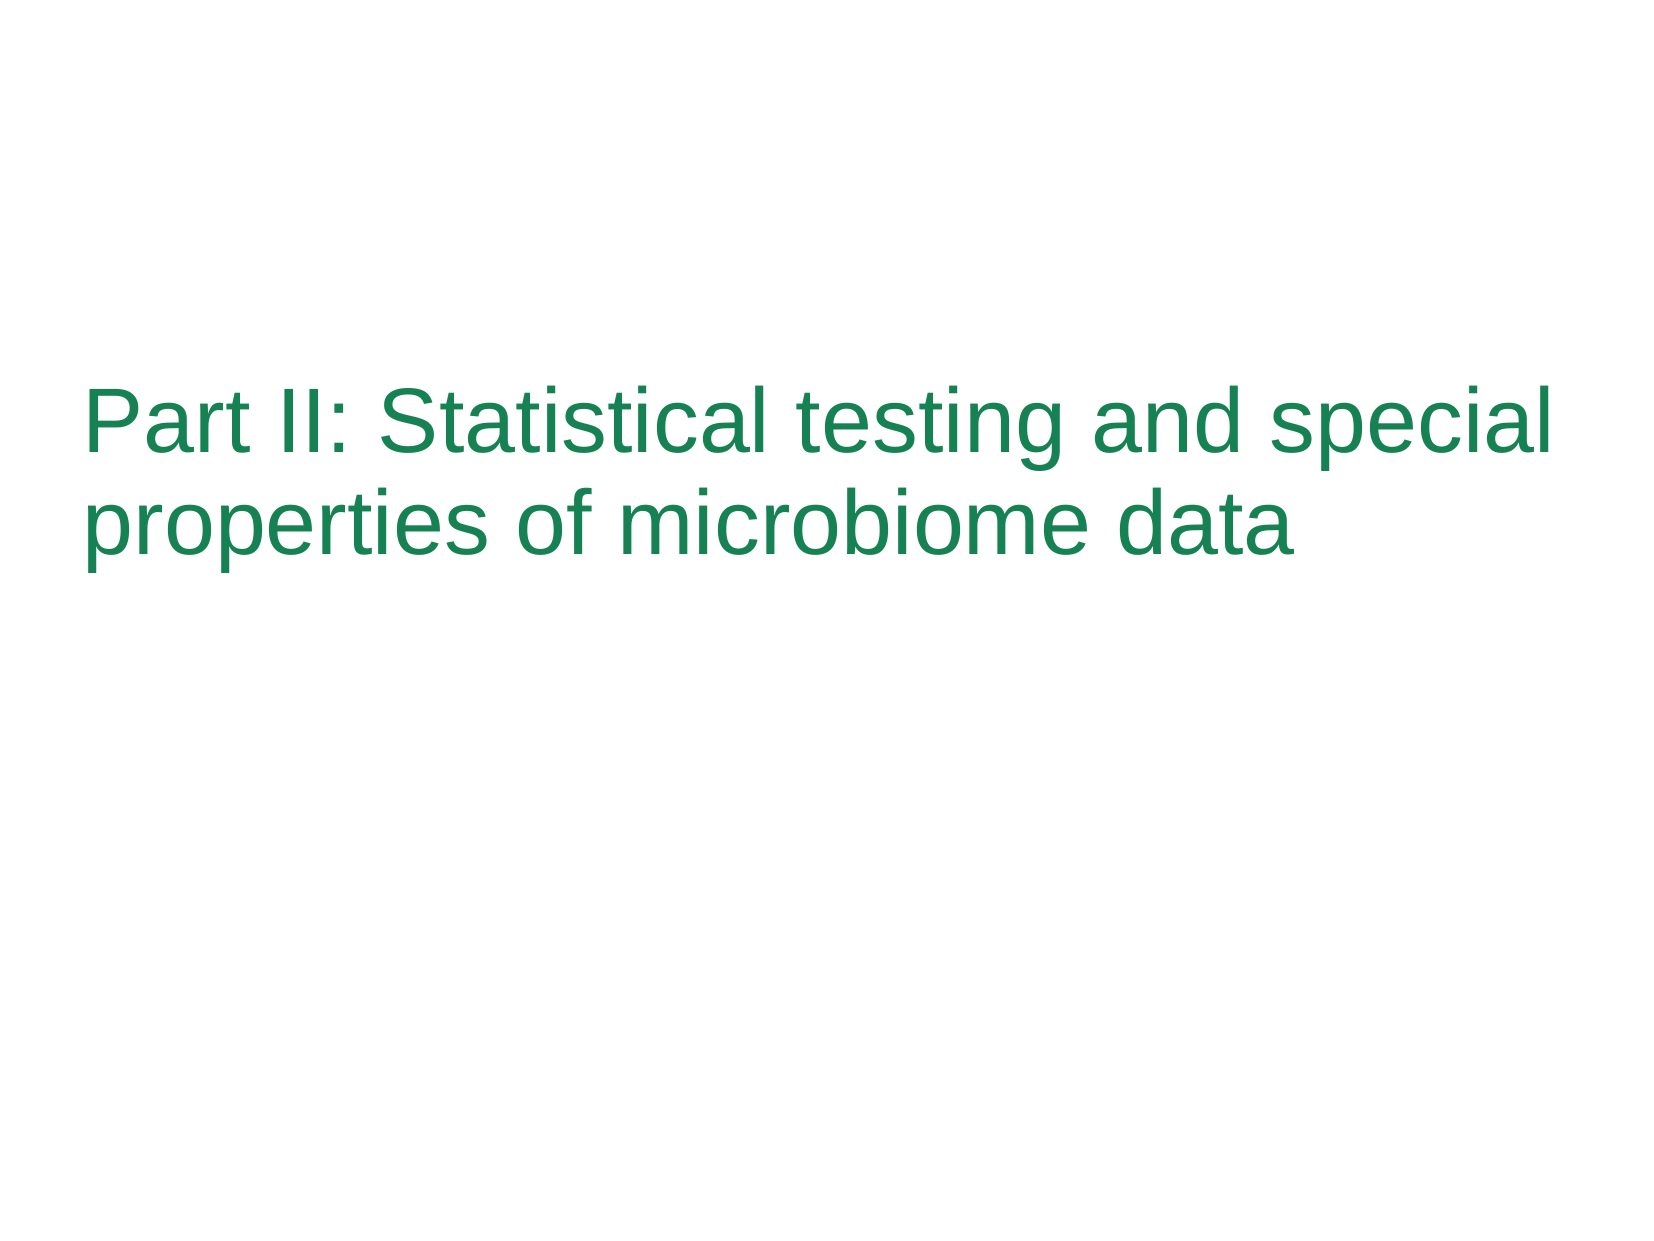

# Part II: Statistical testing and special properties of microbiome data